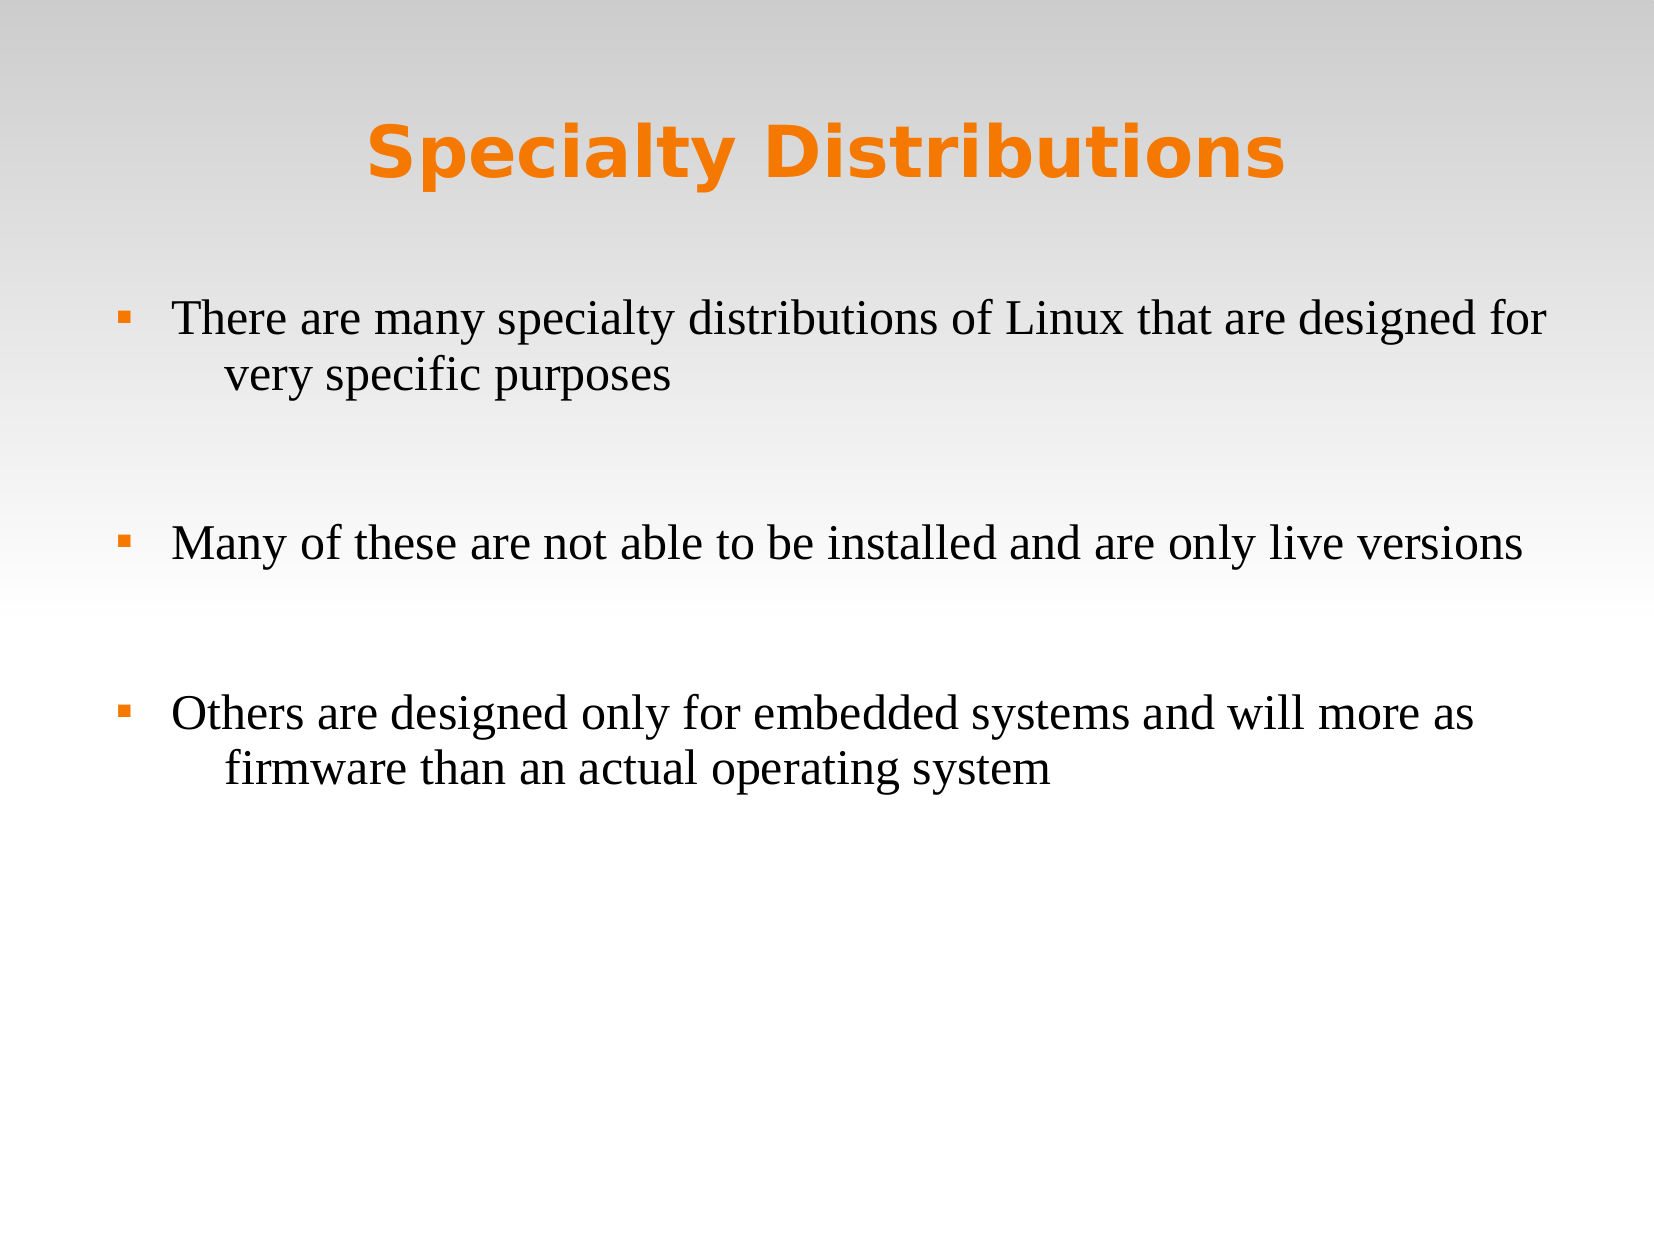

# Specialty Distributions
There are many specialty distributions of Linux that are designed for very specific purposes
Many of these are not able to be installed and are only live versions
Others are designed only for embedded systems and will more as firmware than an actual operating system